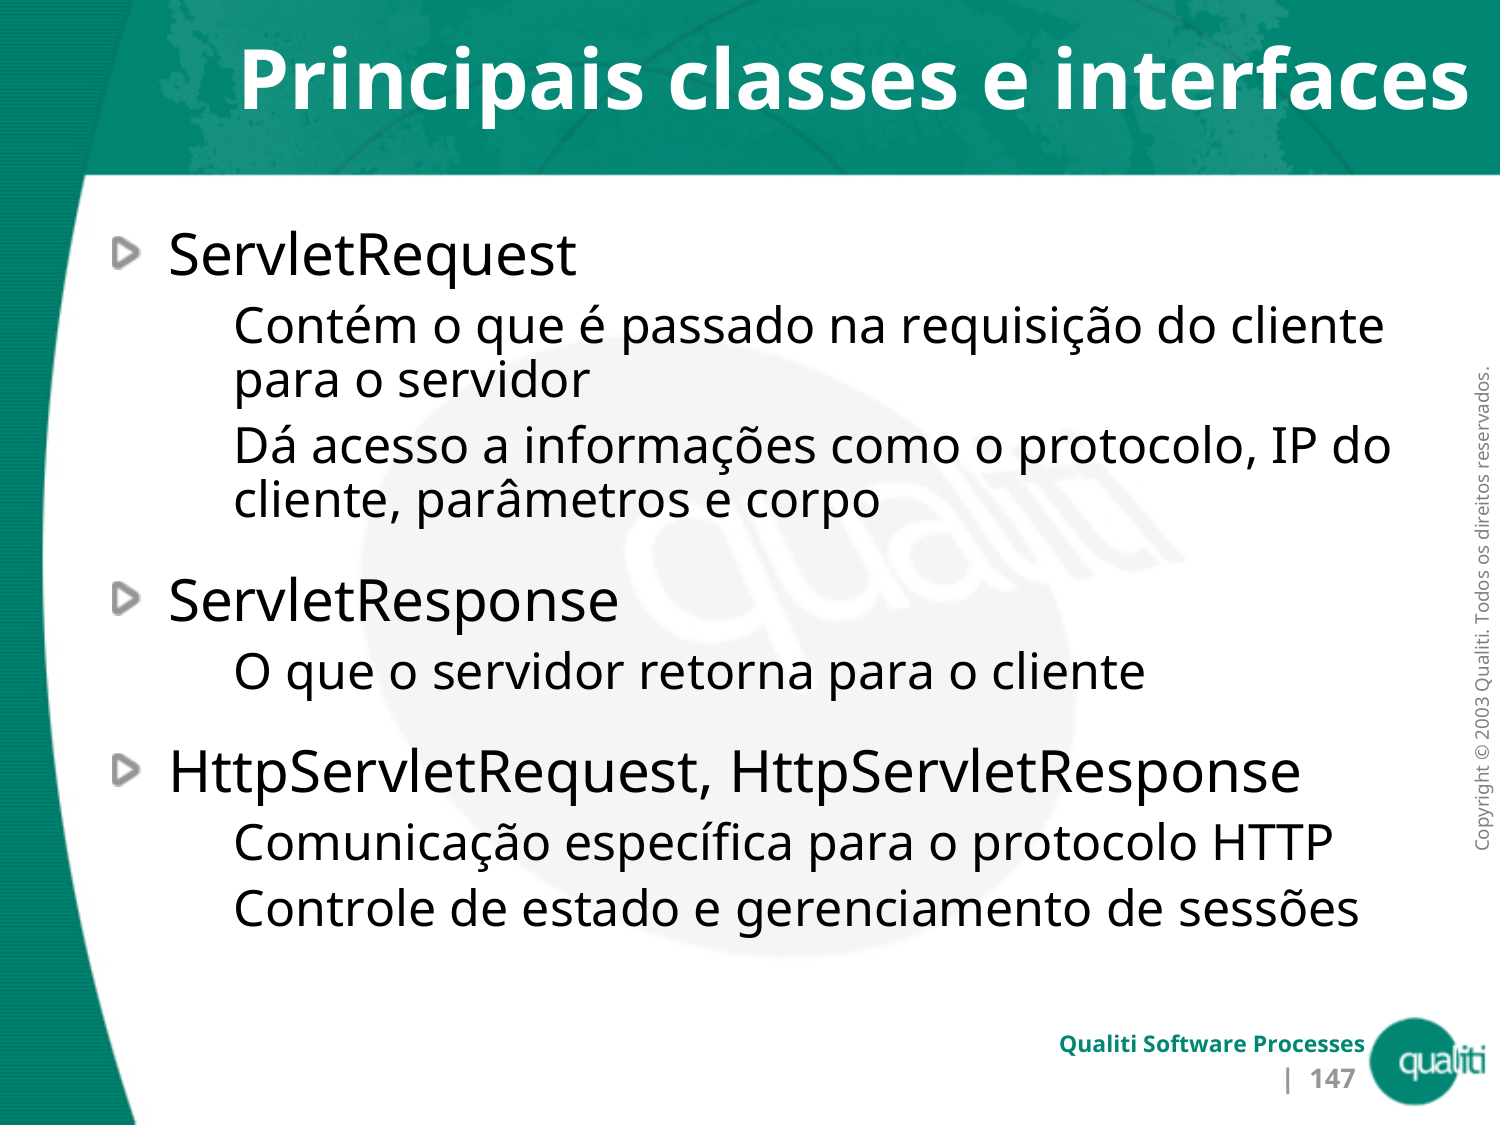

# Principais classes e interfaces
ServletRequest
Contém o que é passado na requisição do cliente para o servidor
Dá acesso a informações como o protocolo, IP do cliente, parâmetros e corpo
ServletResponse
O que o servidor retorna para o cliente
HttpServletRequest, HttpServletResponse
Comunicação específica para o protocolo HTTP
Controle de estado e gerenciamento de sessões